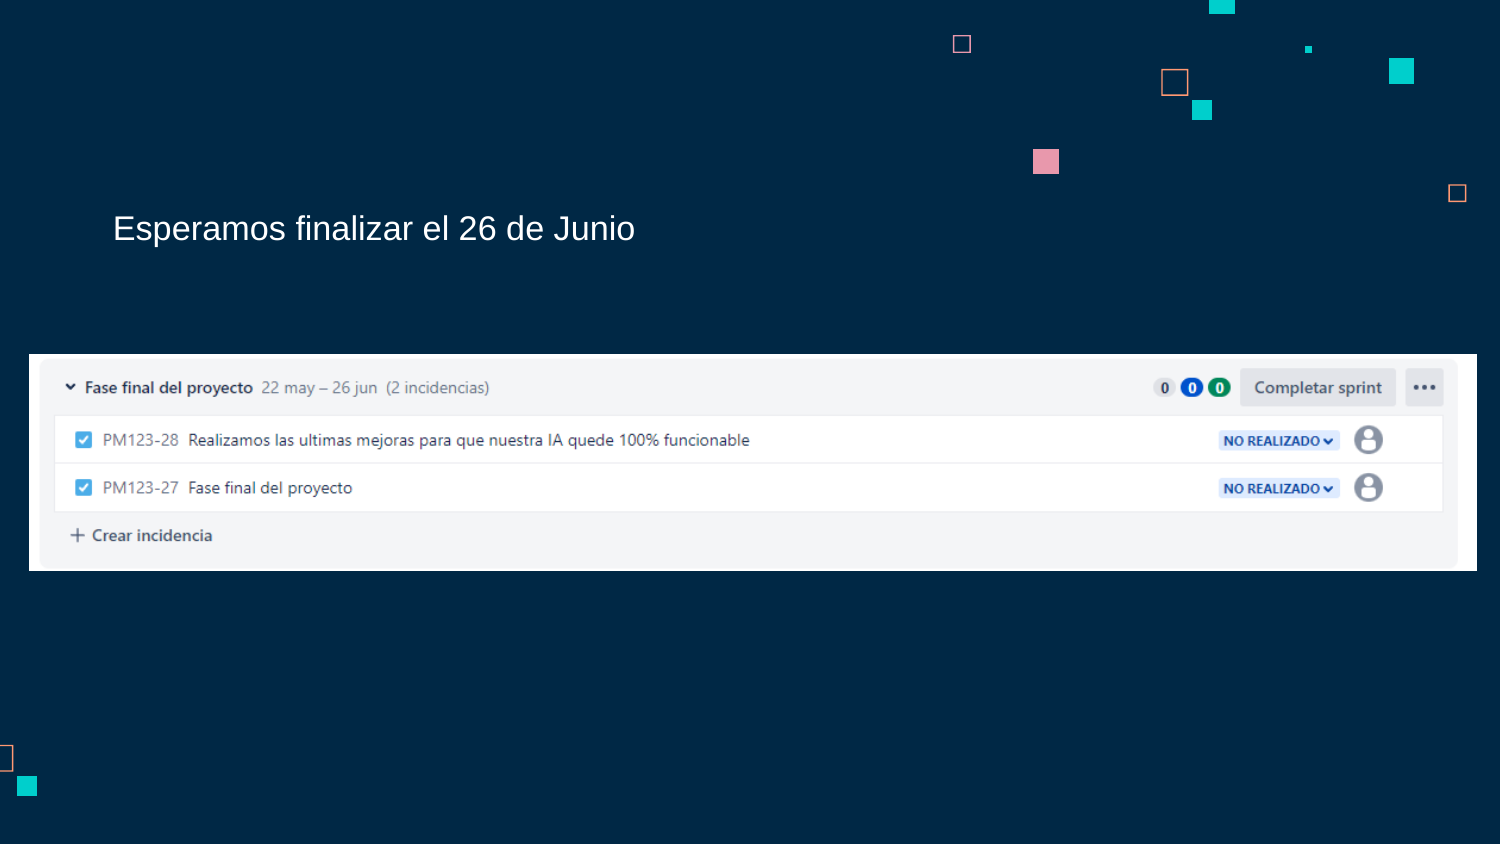

# Esperamos finalizar el 26 de Junio